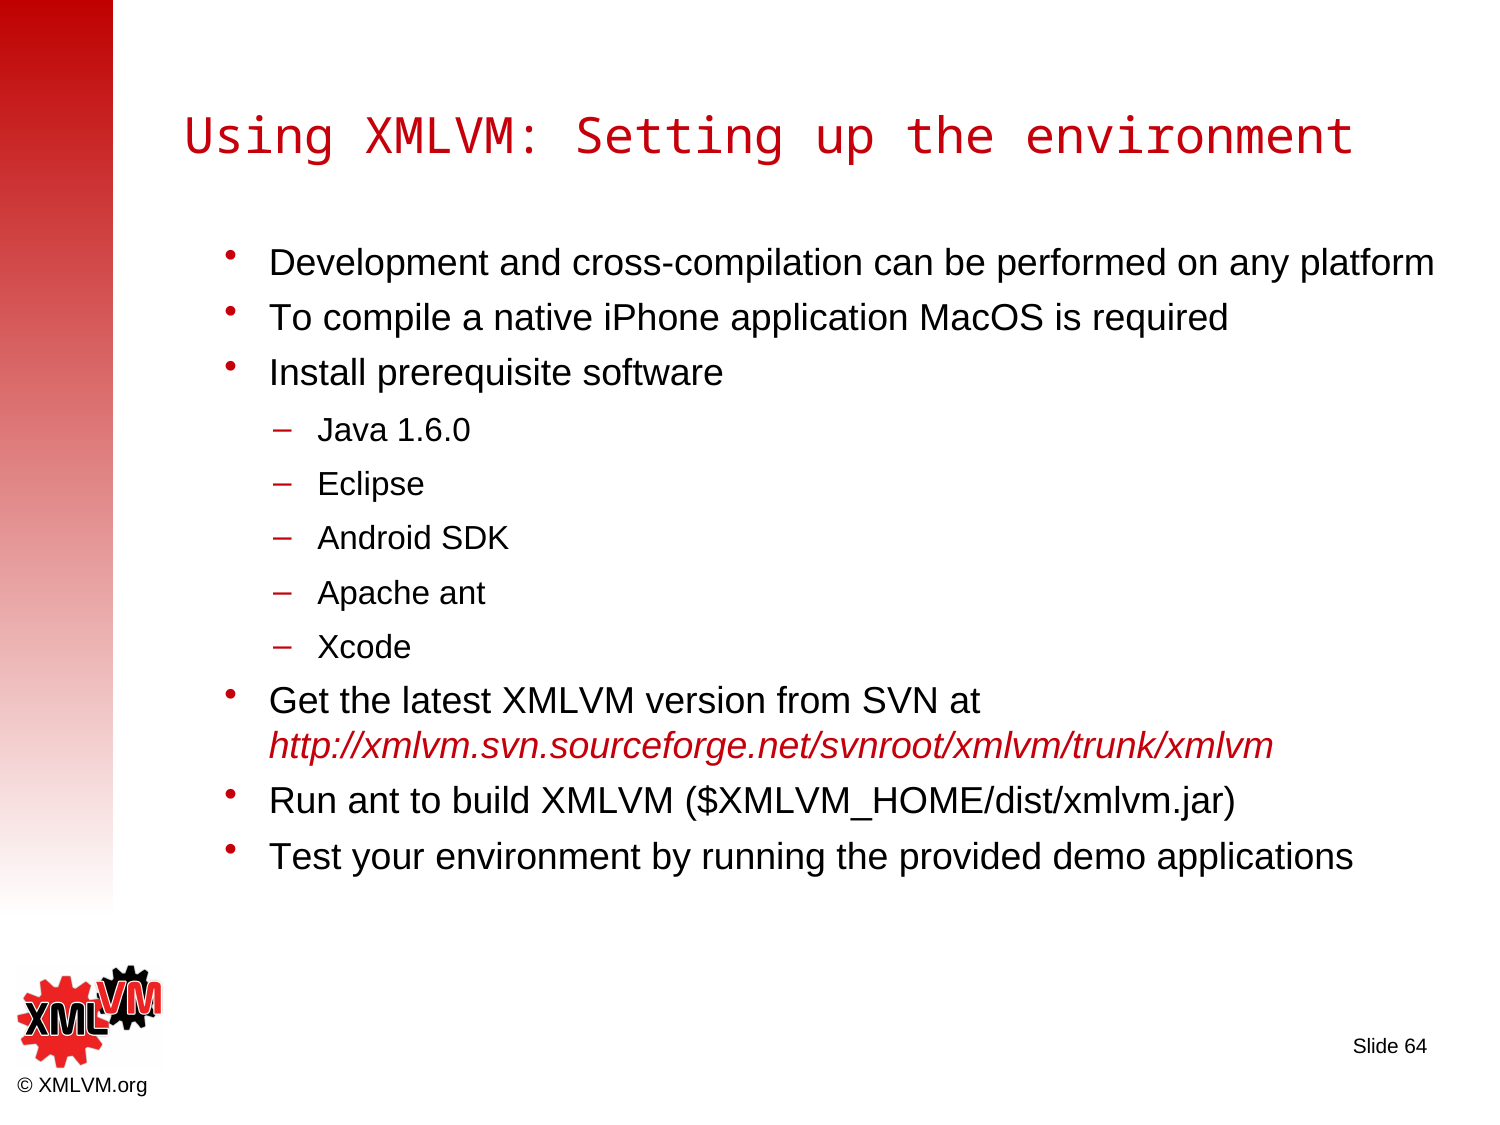

# Using XMLVM: Setting up the environment
Development and cross-compilation can be performed on any platform
To compile a native iPhone application MacOS is required
Install prerequisite software
Java 1.6.0
Eclipse
Android SDK
Apache ant
Xcode
Get the latest XMLVM version from SVN at http://xmlvm.svn.sourceforge.net/svnroot/xmlvm/trunk/xmlvm
Run ant to build XMLVM ($XMLVM_HOME/dist/xmlvm.jar)
Test your environment by running the provided demo applications